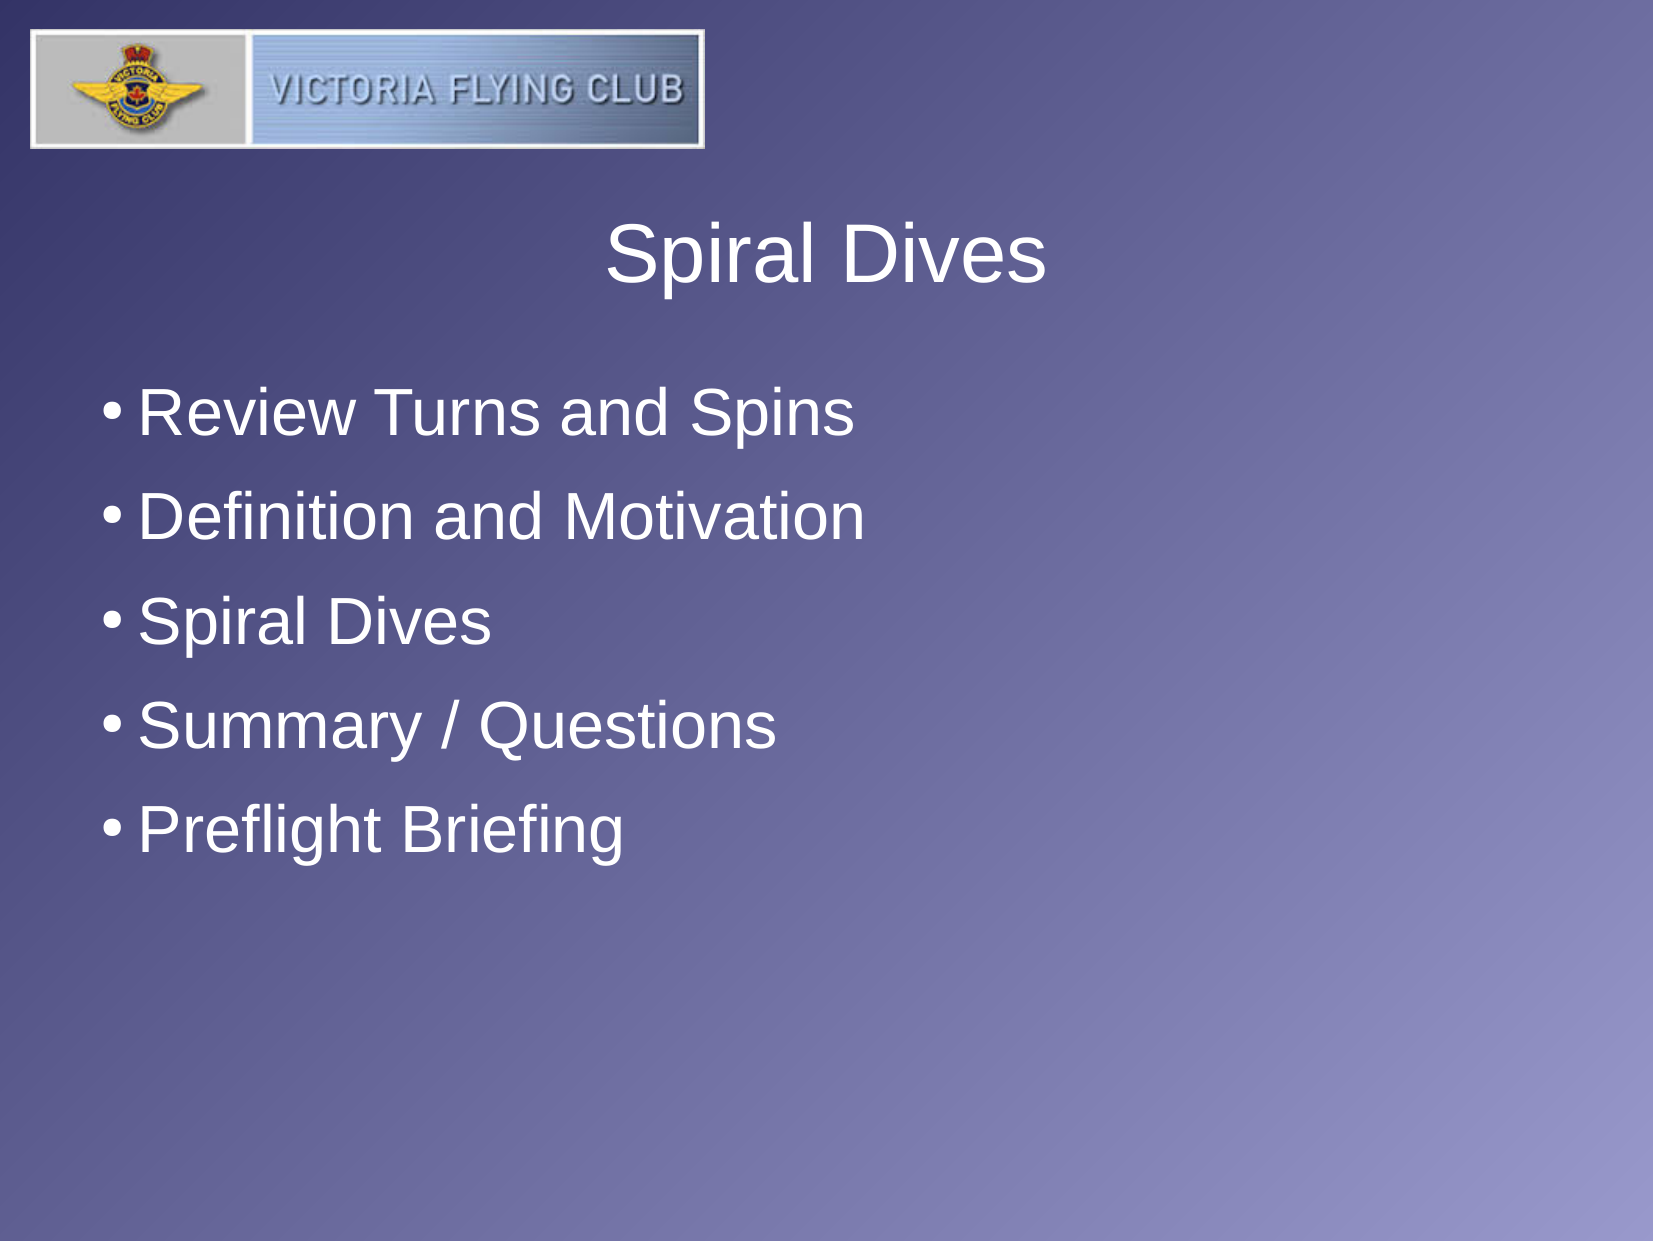

# Spiral Dives
Review Turns and Spins
Definition and Motivation
Spiral Dives
Summary / Questions
Preflight Briefing